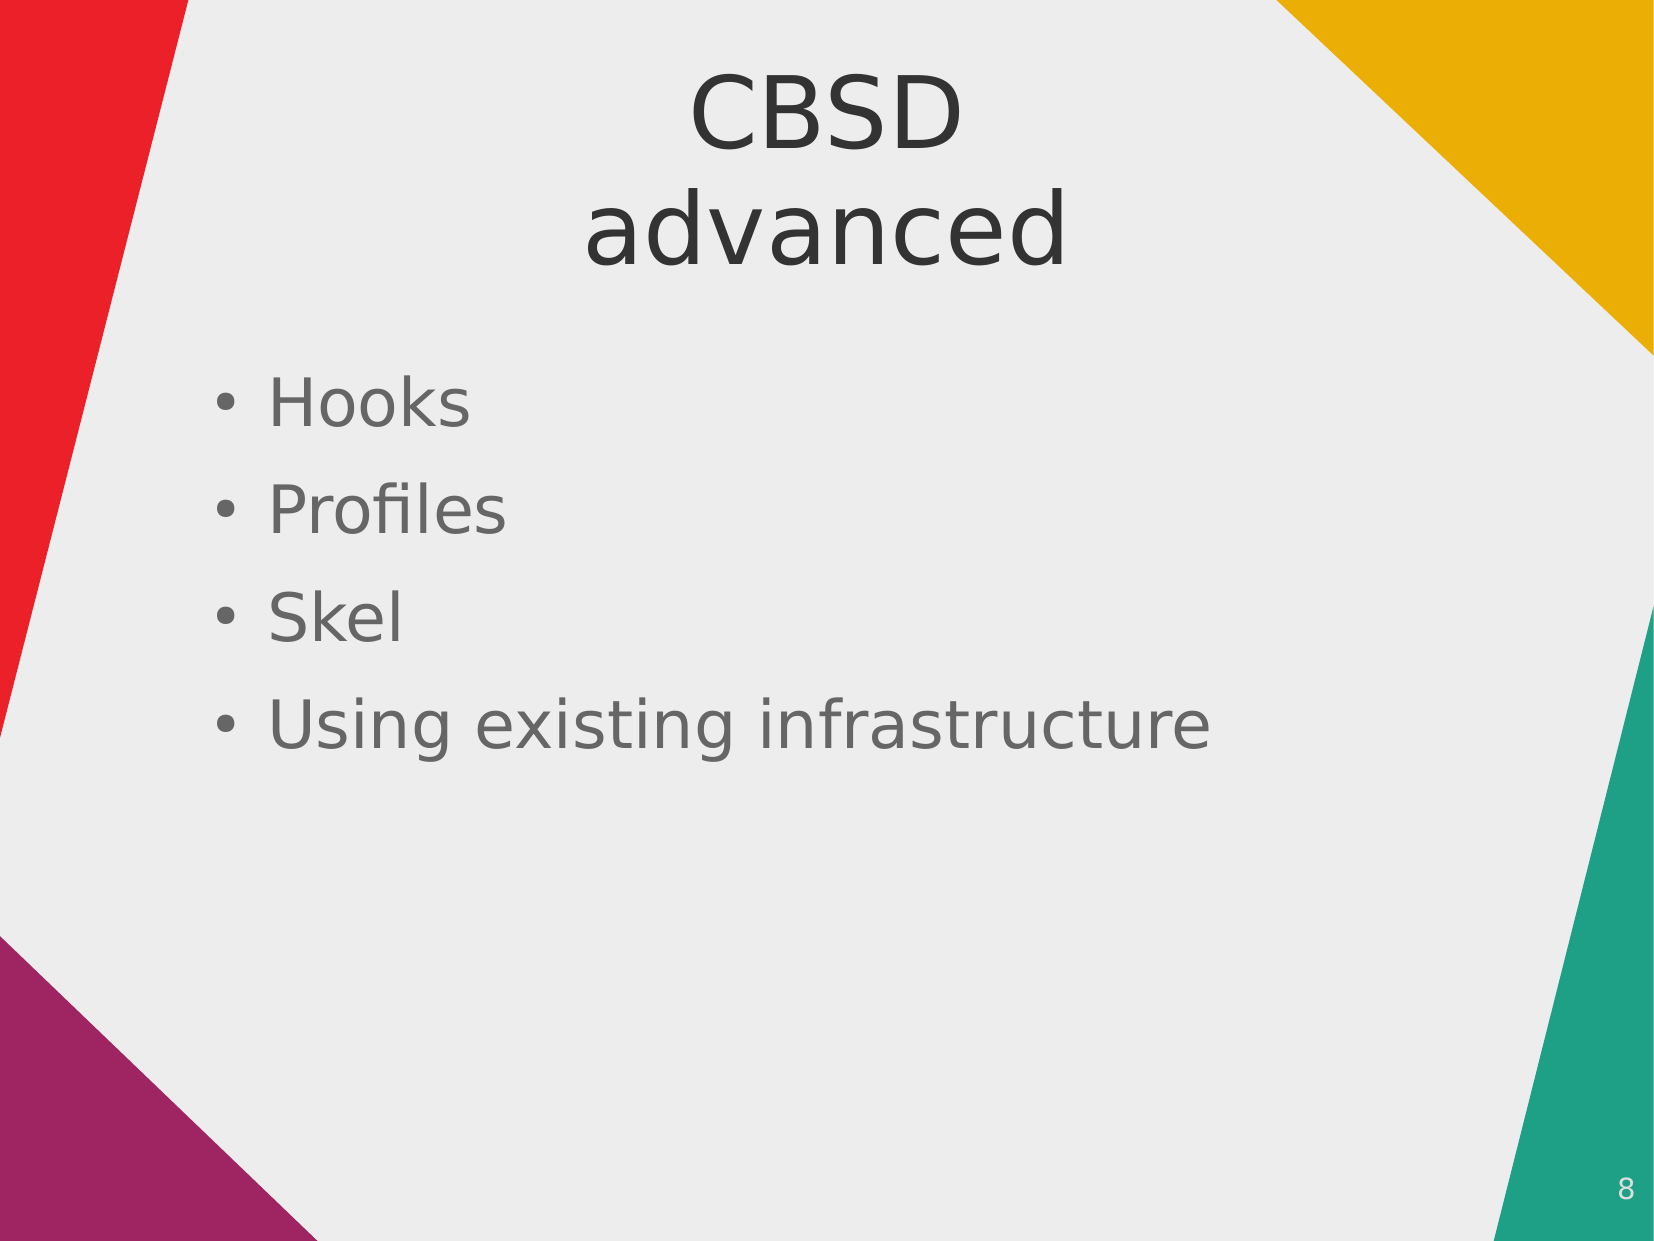

# CBSD advanced
Hooks
Profiles
Skel
Using existing infrastructure
8